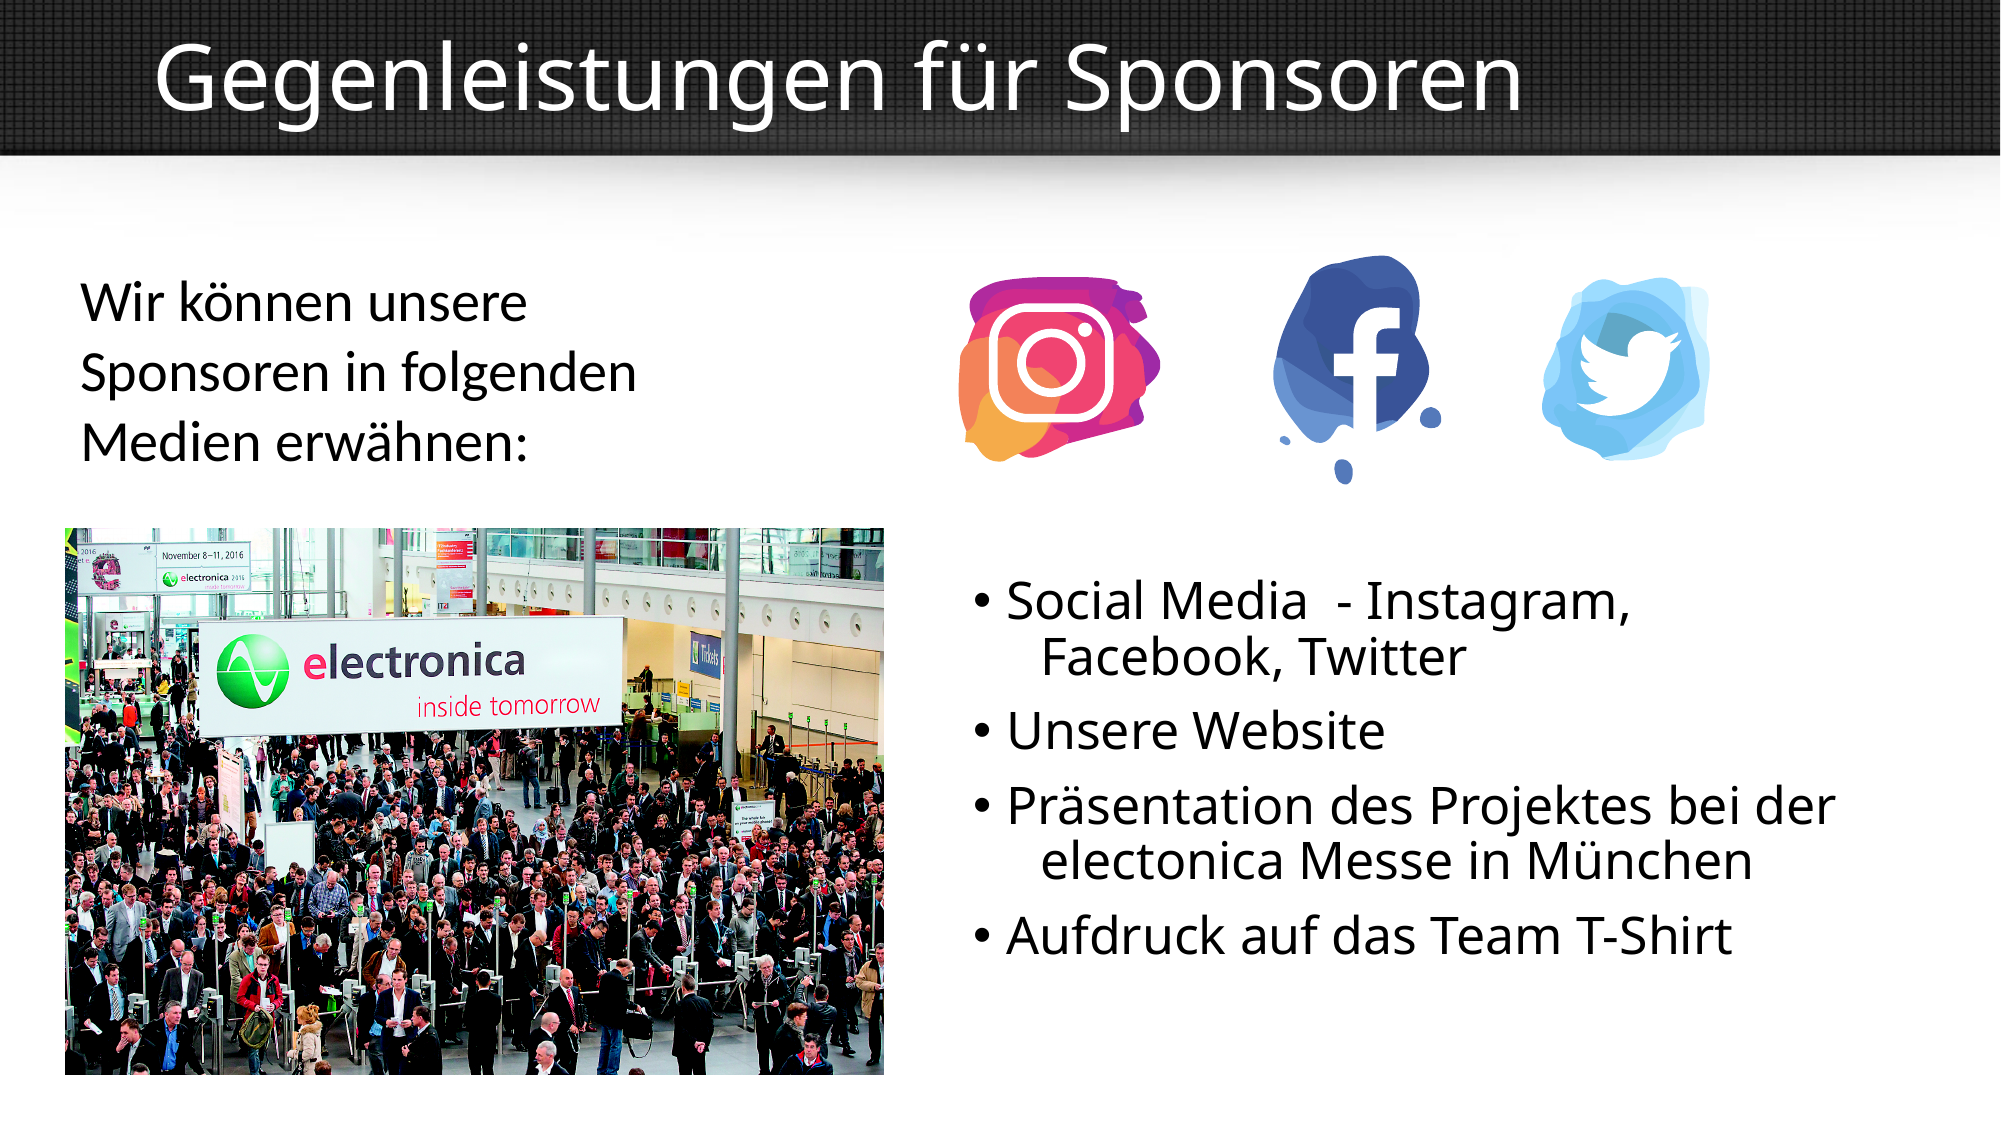

# Gegenleistungen für Sponsoren
Wir können unsere Sponsoren in folgenden Medien erwähnen:
Social Media - Instagram, Facebook, Twitter
Unsere Website
Präsentation des Projektes bei der electonica Messe in München
Aufdruck auf das Team T-Shirt